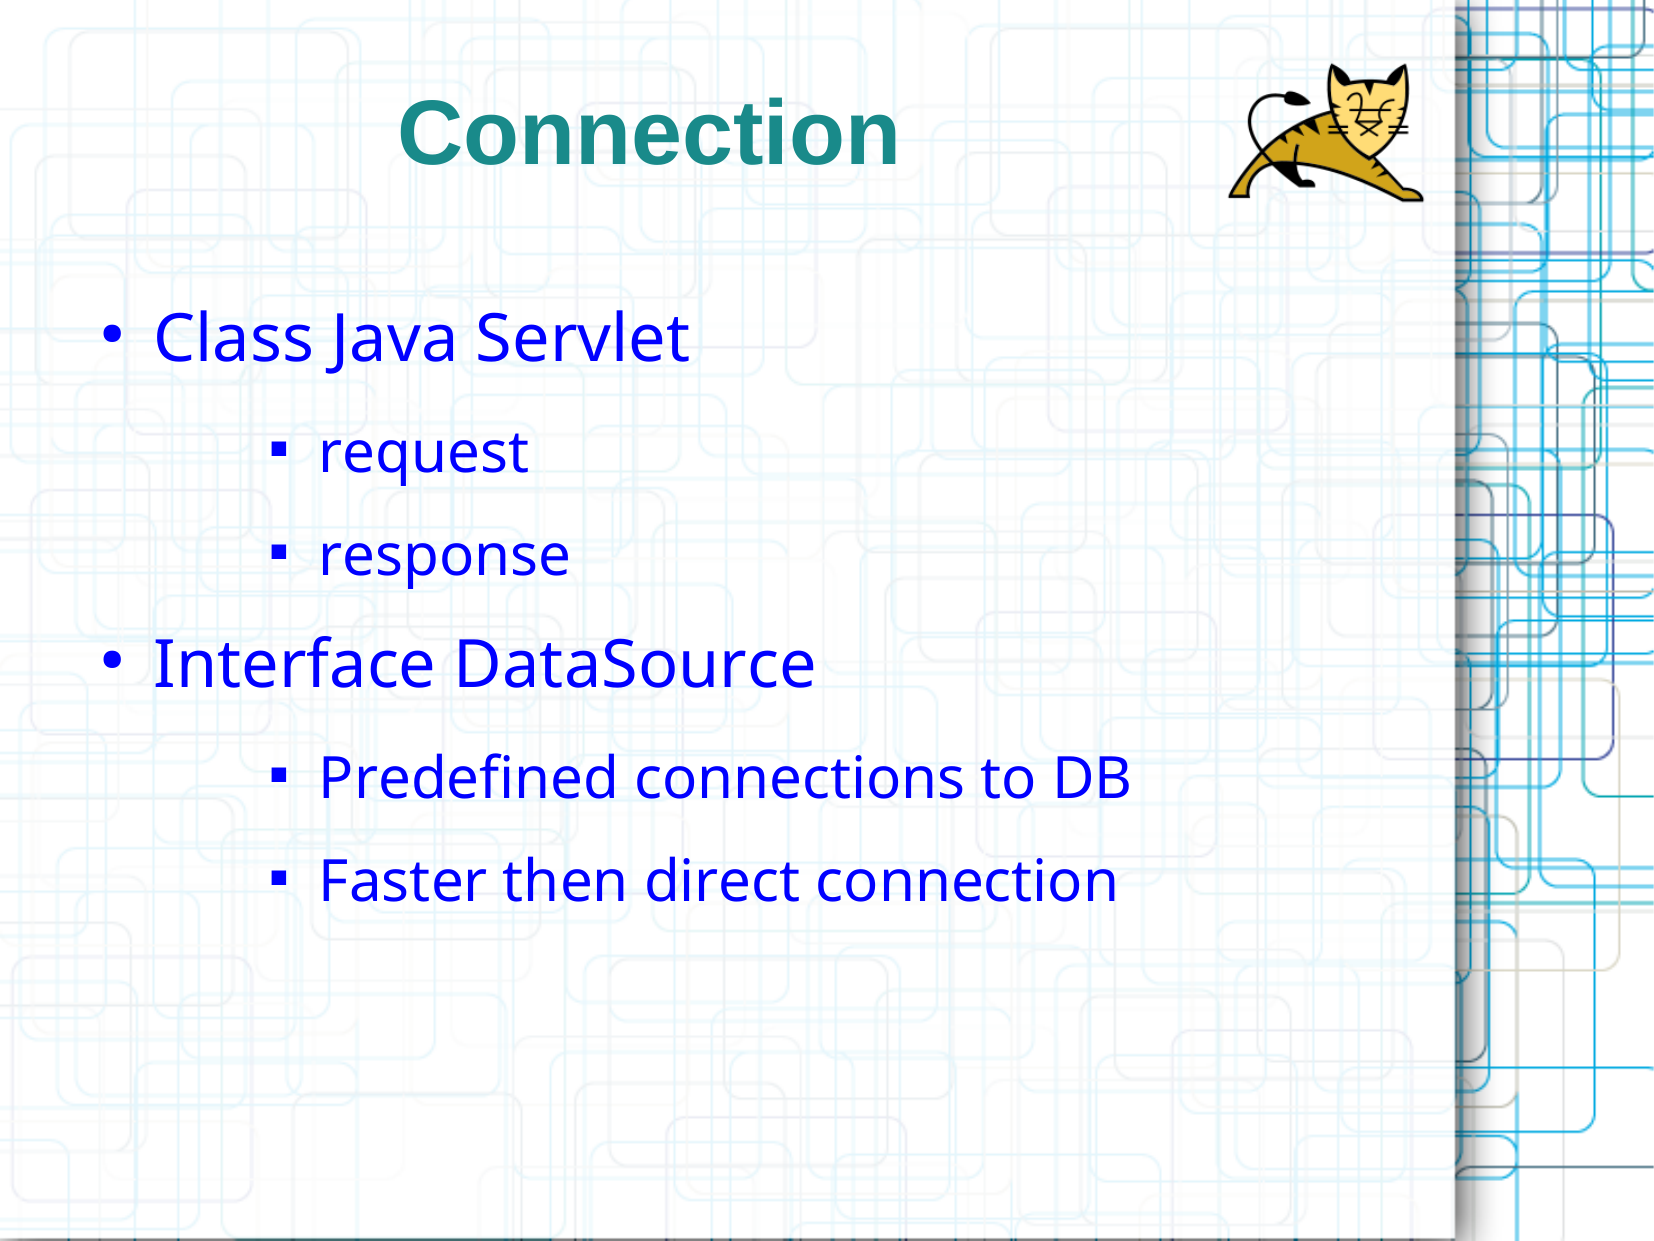

# Connection
Class Java Servlet
request
response
Interface DataSource
Predefined connections to DB
Faster then direct connection